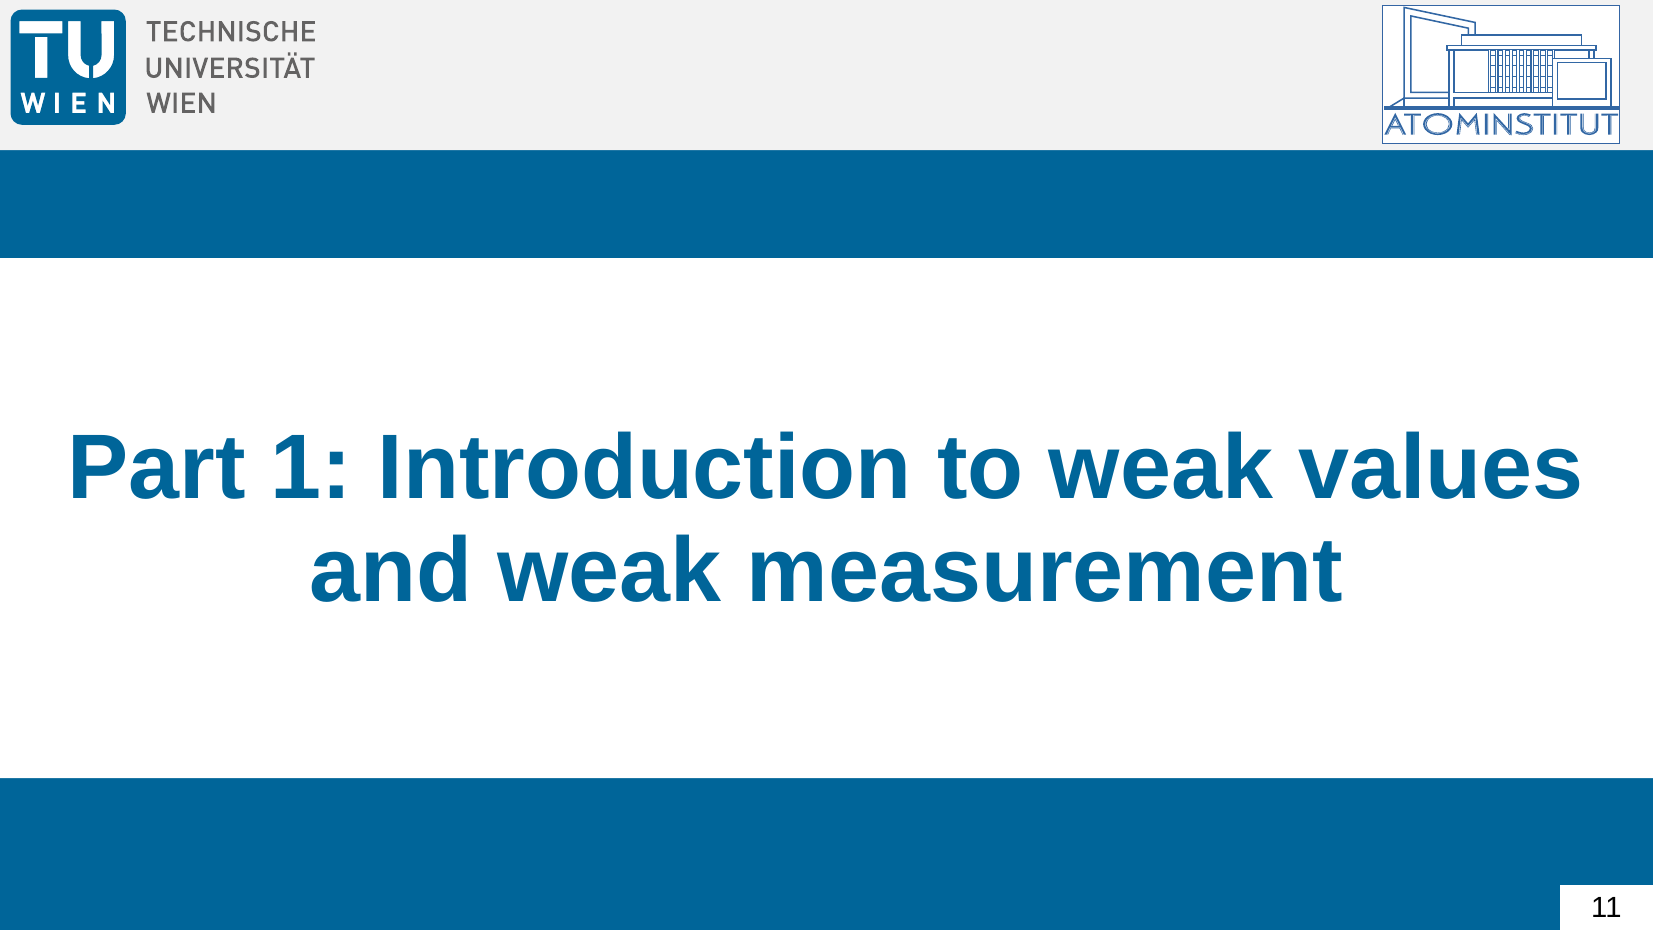

# Part 1: Introduction to weak values and weak measurement